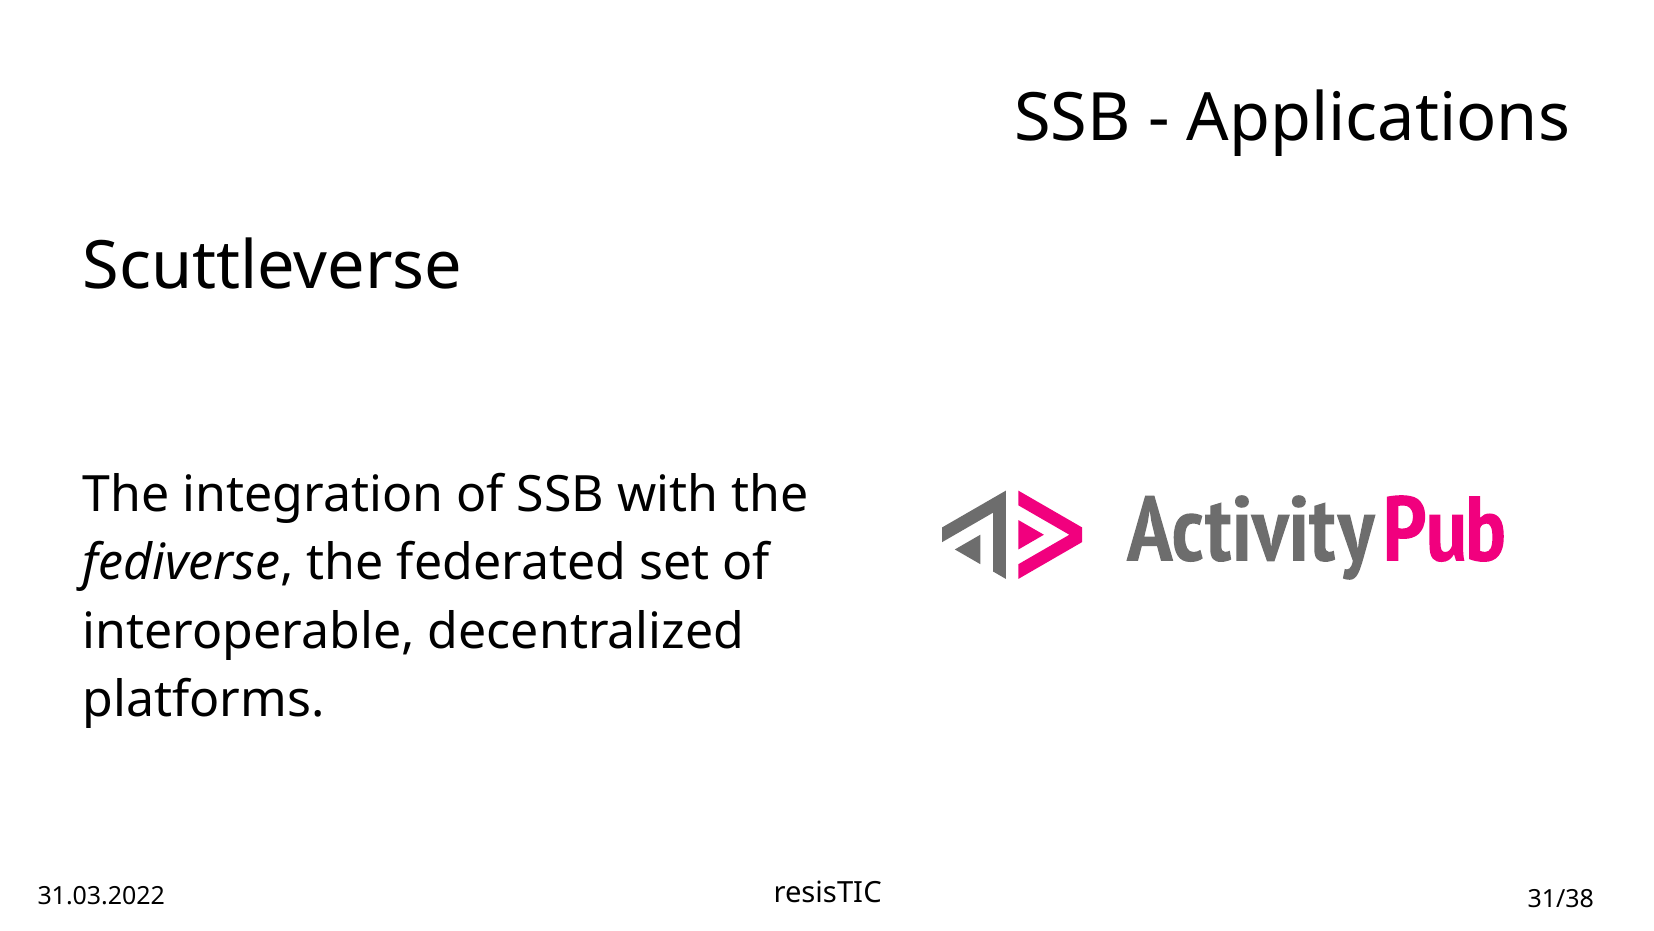

SSB - Applications
# Scuttleverse
The integration of SSB with the fediverse, the federated set of interoperable, decentralized platforms.
31/38